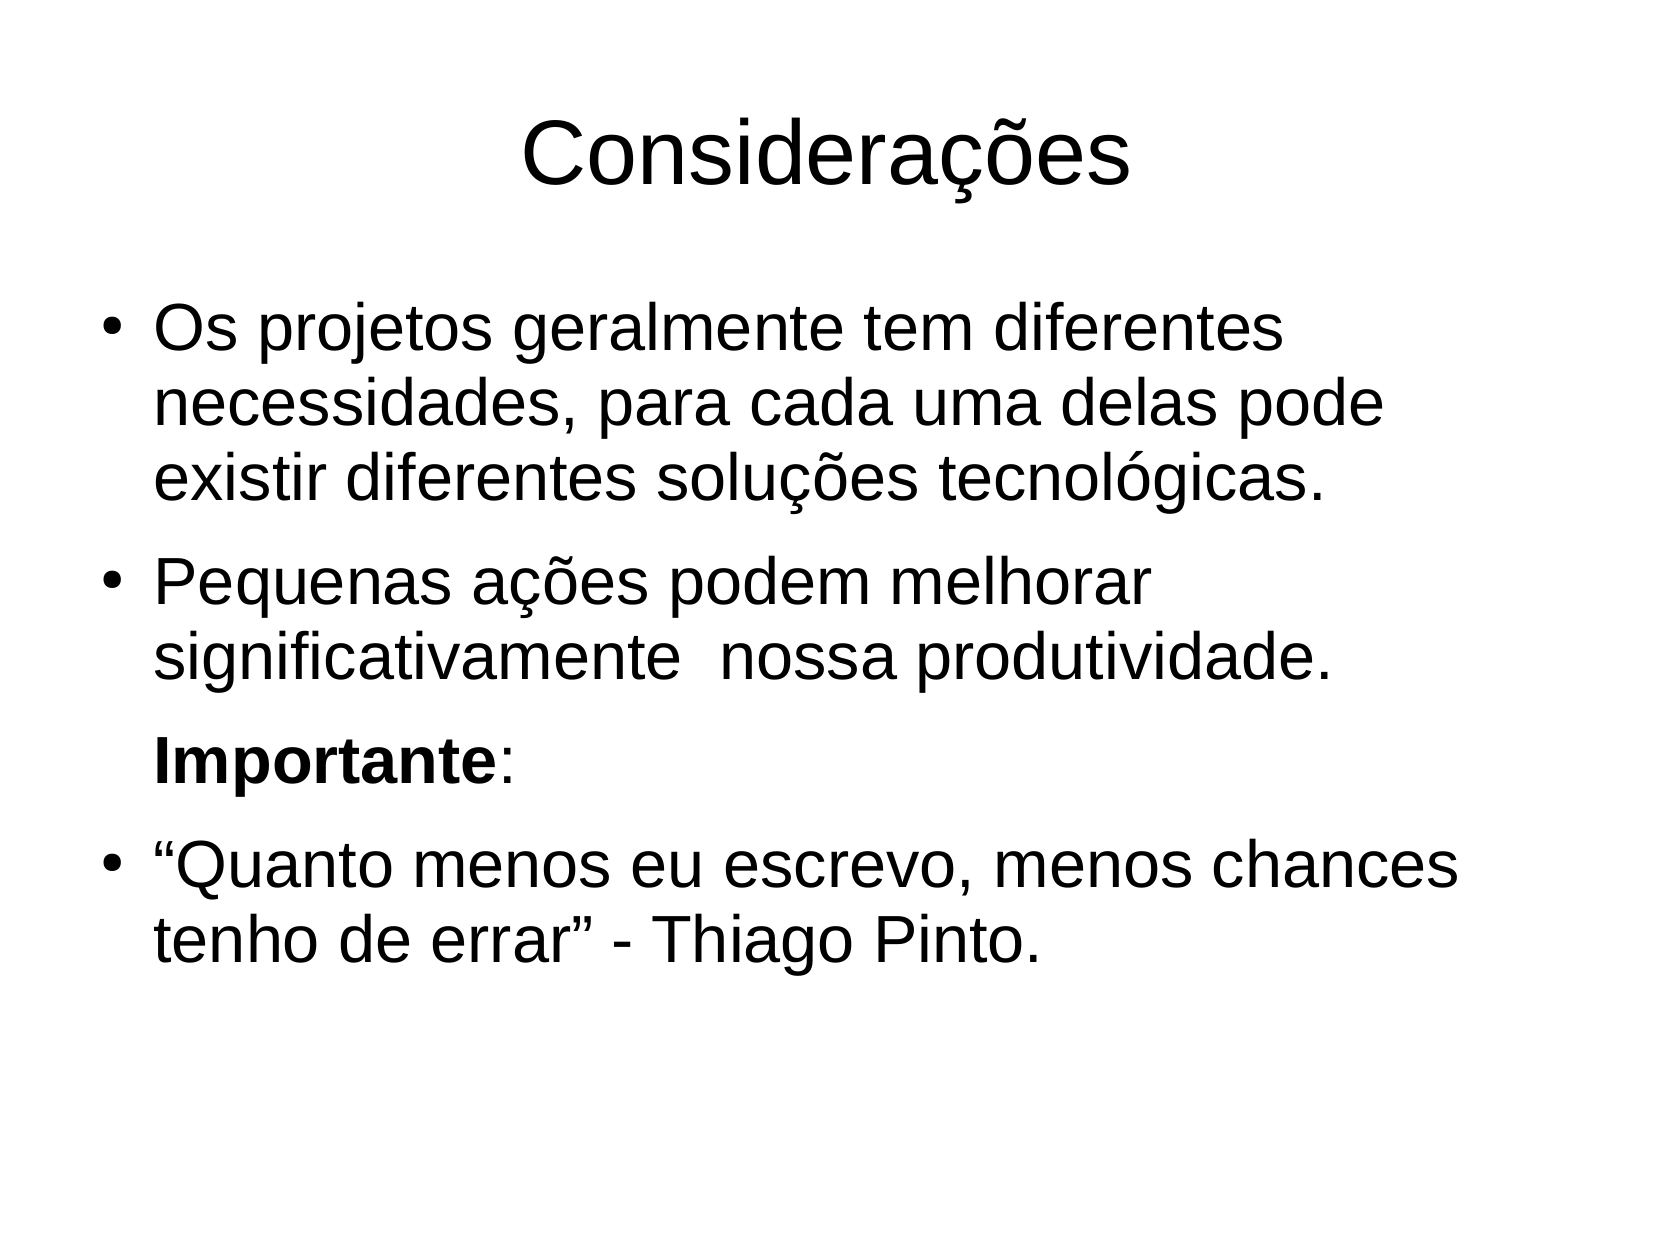

# Considerações
Os projetos geralmente tem diferentes necessidades, para cada uma delas pode existir diferentes soluções tecnológicas.
Pequenas ações podem melhorar significativamente nossa produtividade.
Importante:
“Quanto menos eu escrevo, menos chances tenho de errar” - Thiago Pinto.